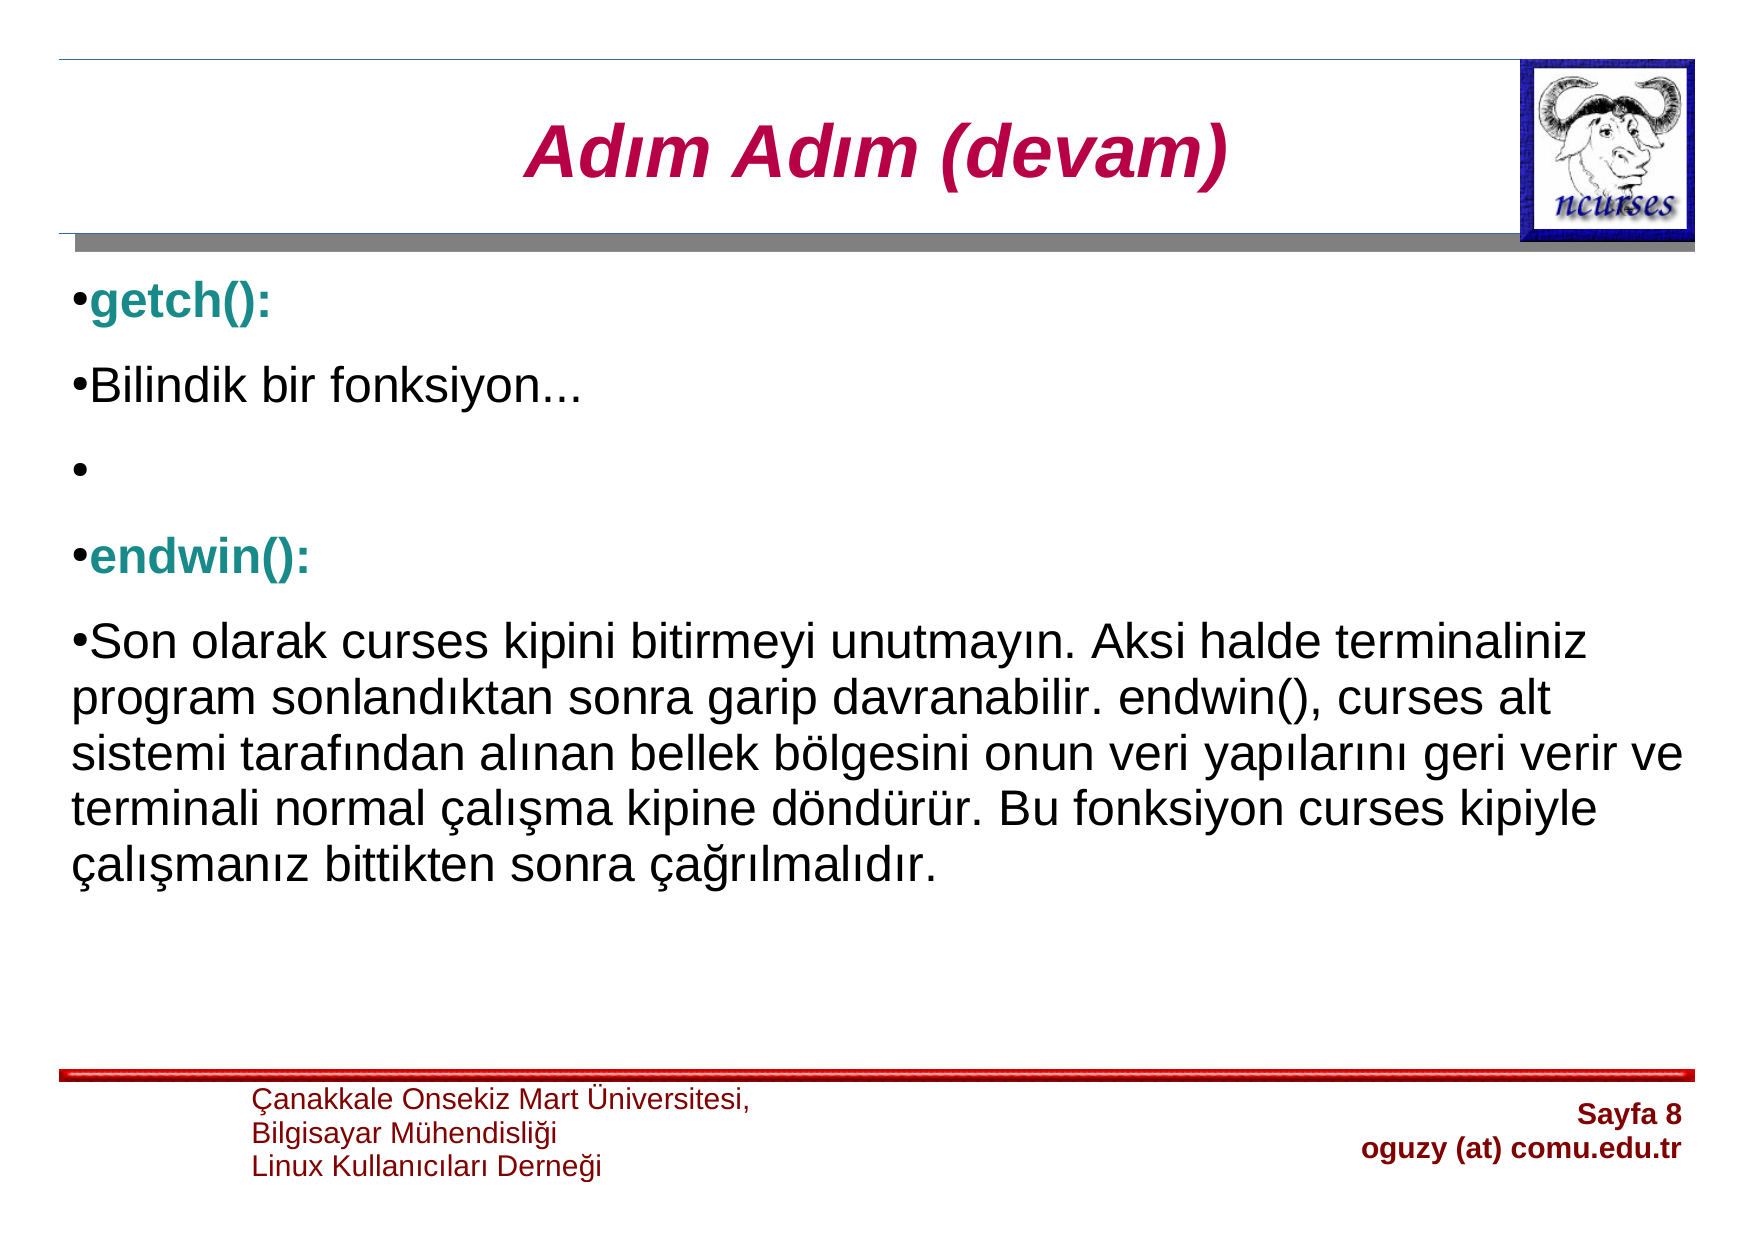

# Adım Adım (devam)
getch():
Bilindik bir fonksiyon...
endwin():
Son olarak curses kipini bitirmeyi unutmayın. Aksi halde terminaliniz program sonlandıktan sonra garip davranabilir. endwin(), curses alt sistemi tarafından alınan bellek bölgesini onun veri yapılarını geri verir ve terminali normal çalışma kipine döndürür. Bu fonksiyon curses kipiyle çalışmanız bittikten sonra çağrılmalıdır.